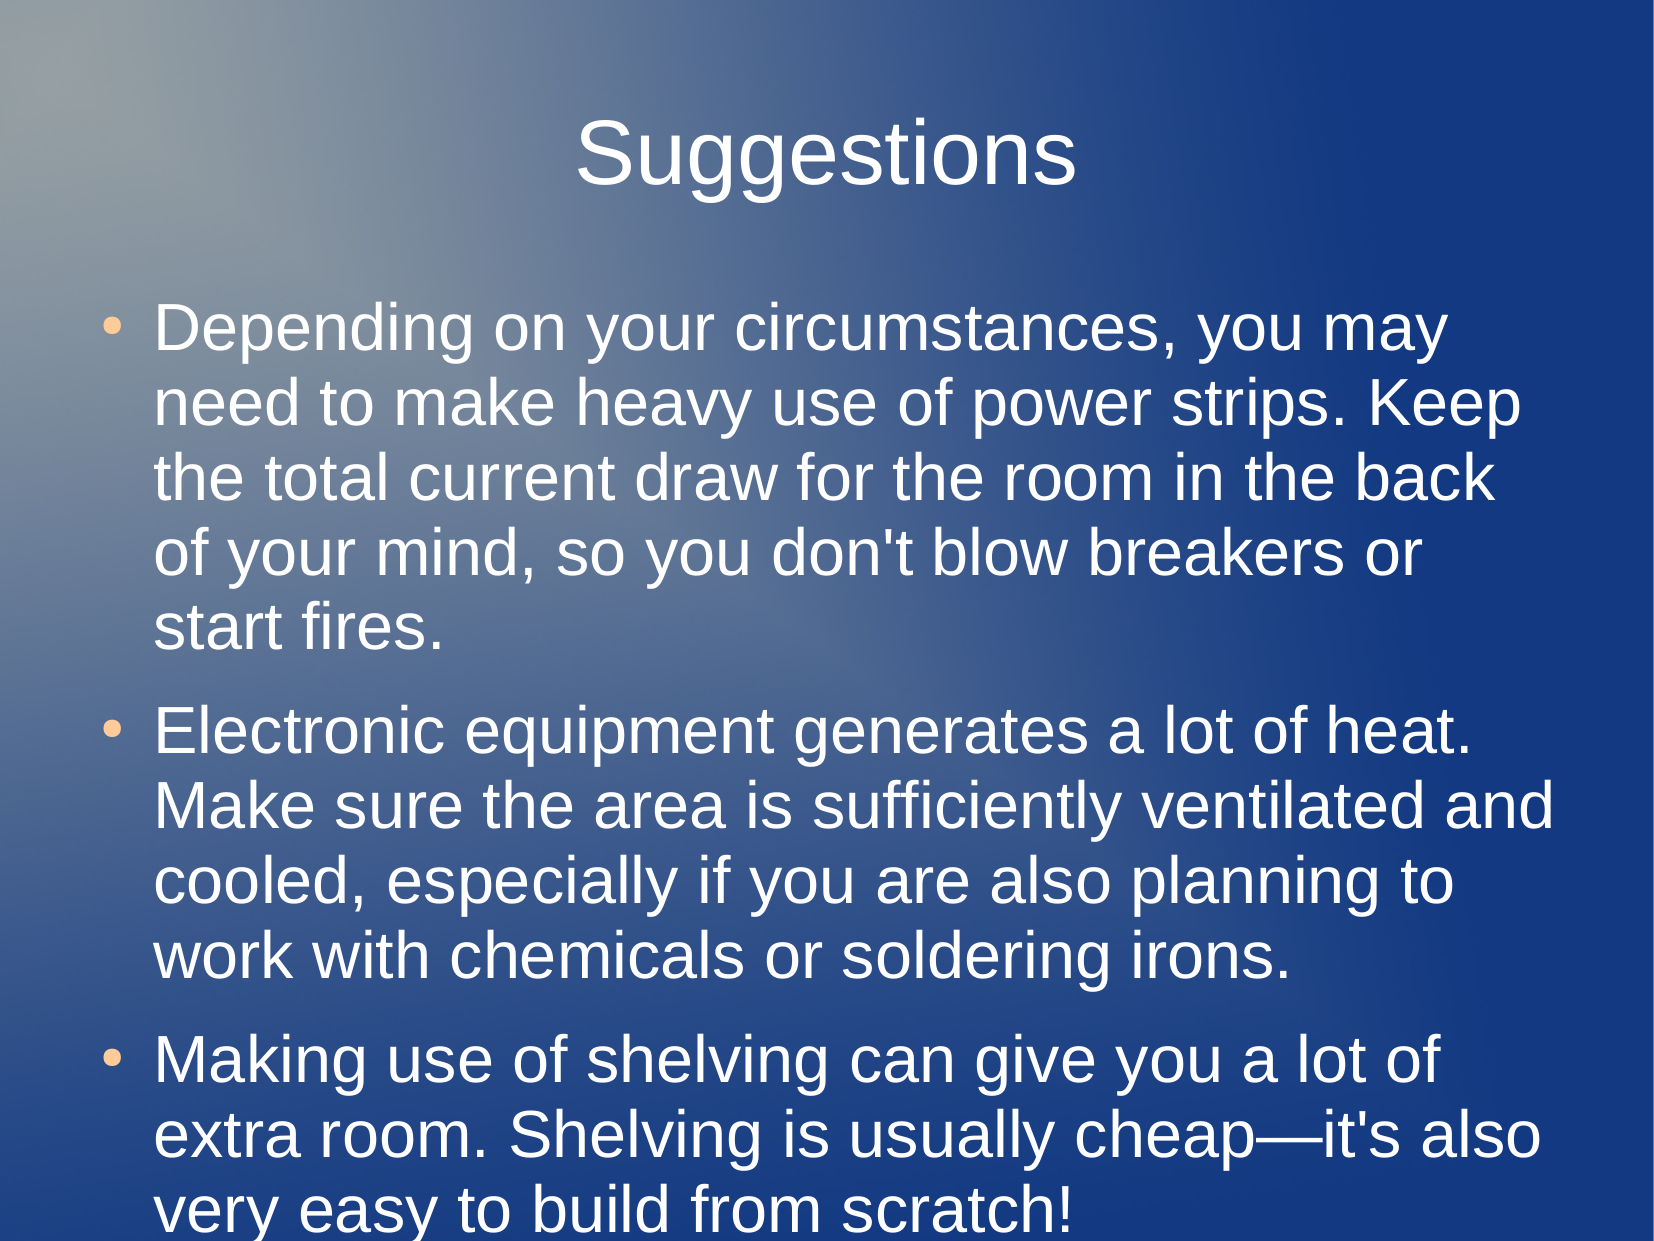

# Suggestions
Depending on your circumstances, you may need to make heavy use of power strips. Keep the total current draw for the room in the back of your mind, so you don't blow breakers or start fires.
Electronic equipment generates a lot of heat. Make sure the area is sufficiently ventilated and cooled, especially if you are also planning to work with chemicals or soldering irons.
Making use of shelving can give you a lot of extra room. Shelving is usually cheap—it's also very easy to build from scratch!